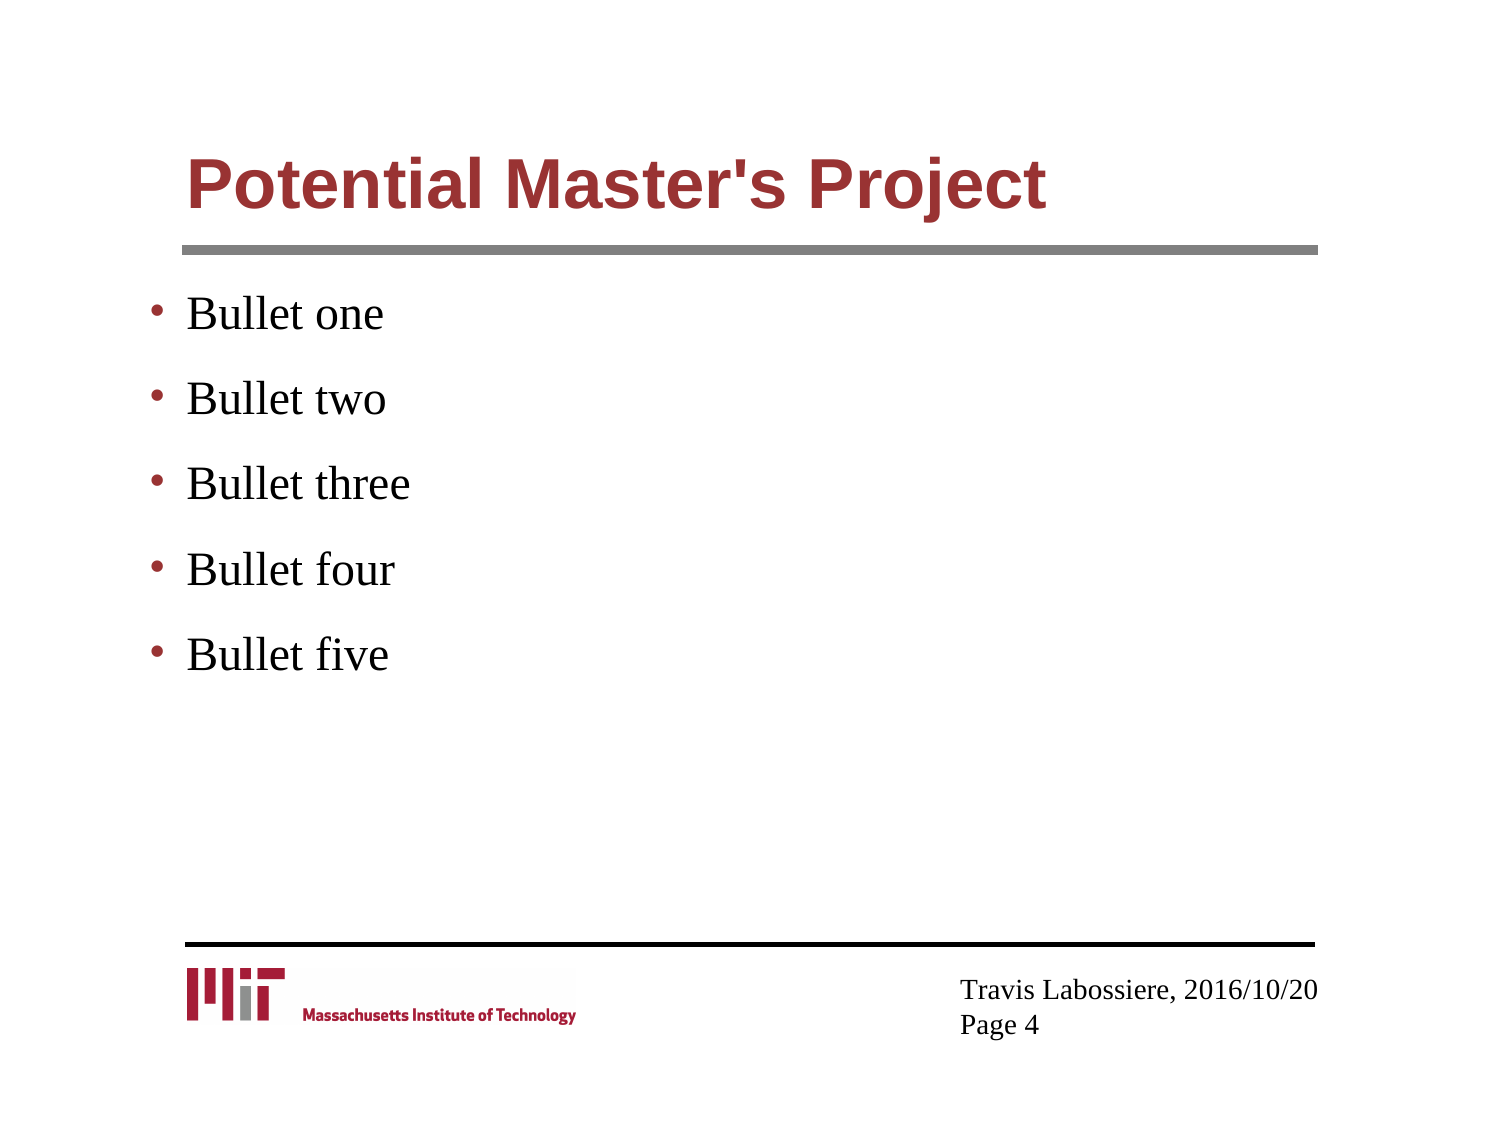

# Potential Master's Project
Bullet one
Bullet two
Bullet three
Bullet four
Bullet five
Travis Labossiere, 2016/10/20
Page